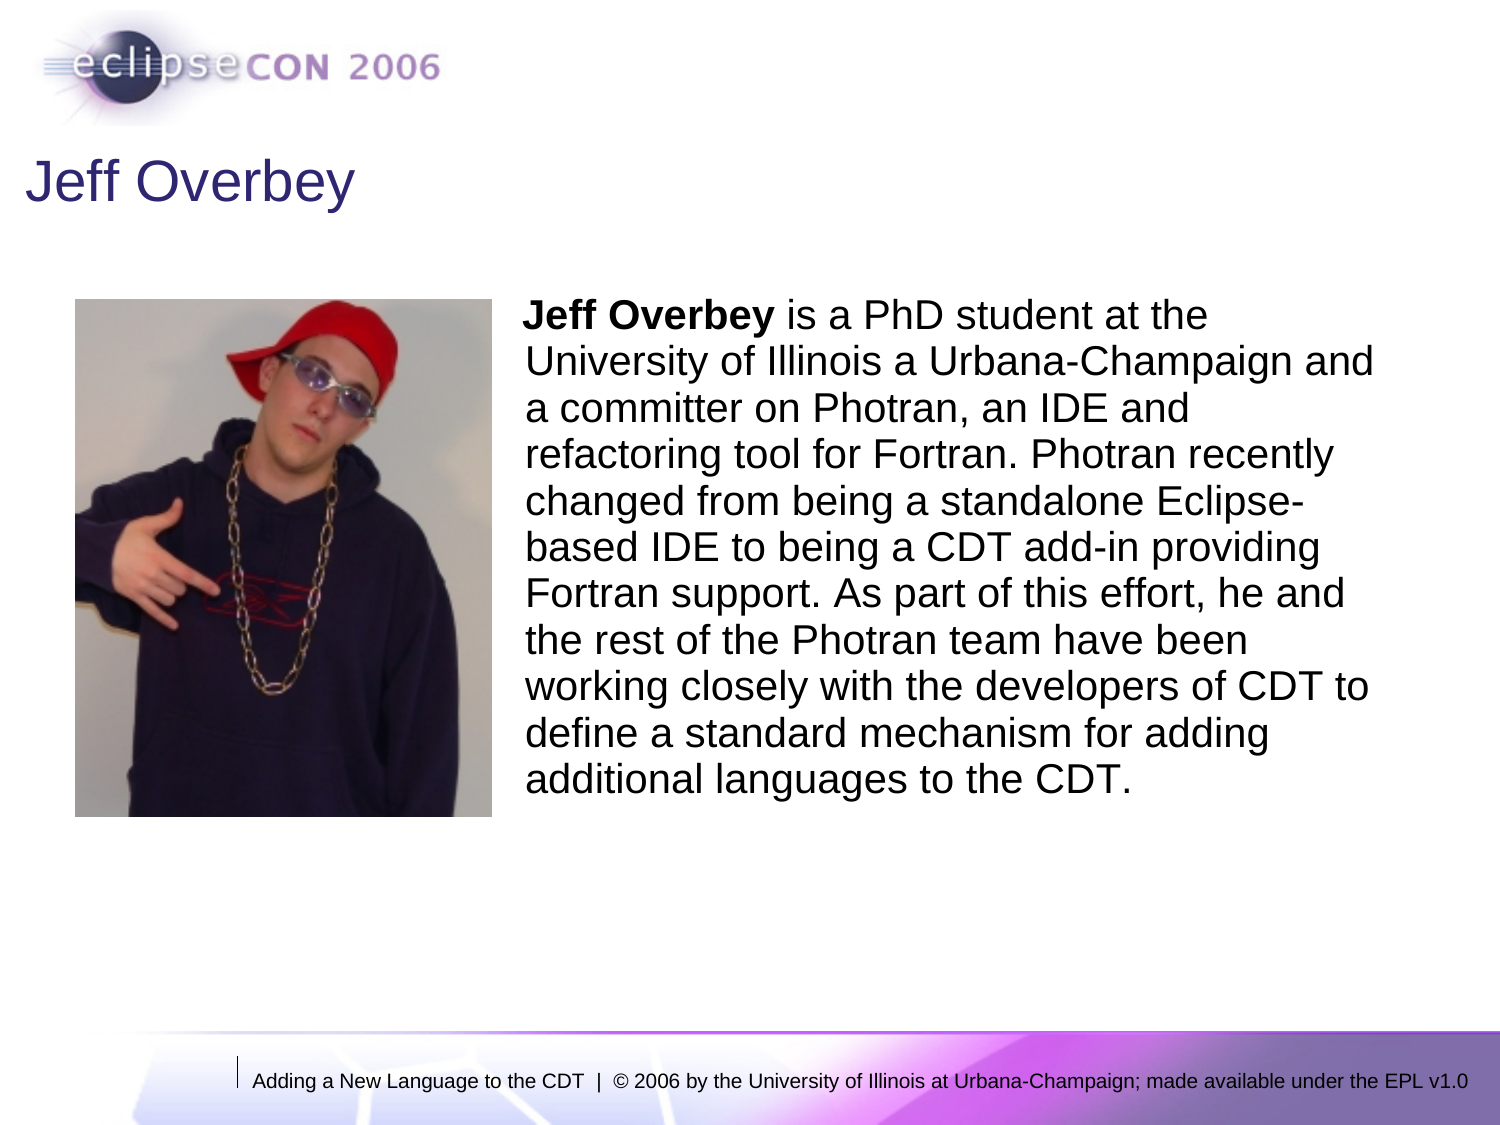

# Jeff Overbey
 Jeff Overbey is a PhD student at the University of Illinois a Urbana-Champaign and a committer on Photran, an IDE and refactoring tool for Fortran. Photran recently changed from being a standalone Eclipse-based IDE to being a CDT add-in providing Fortran support. As part of this effort, he and the rest of the Photran team have been working closely with the developers of CDT to define a standard mechanism for adding additional languages to the CDT.